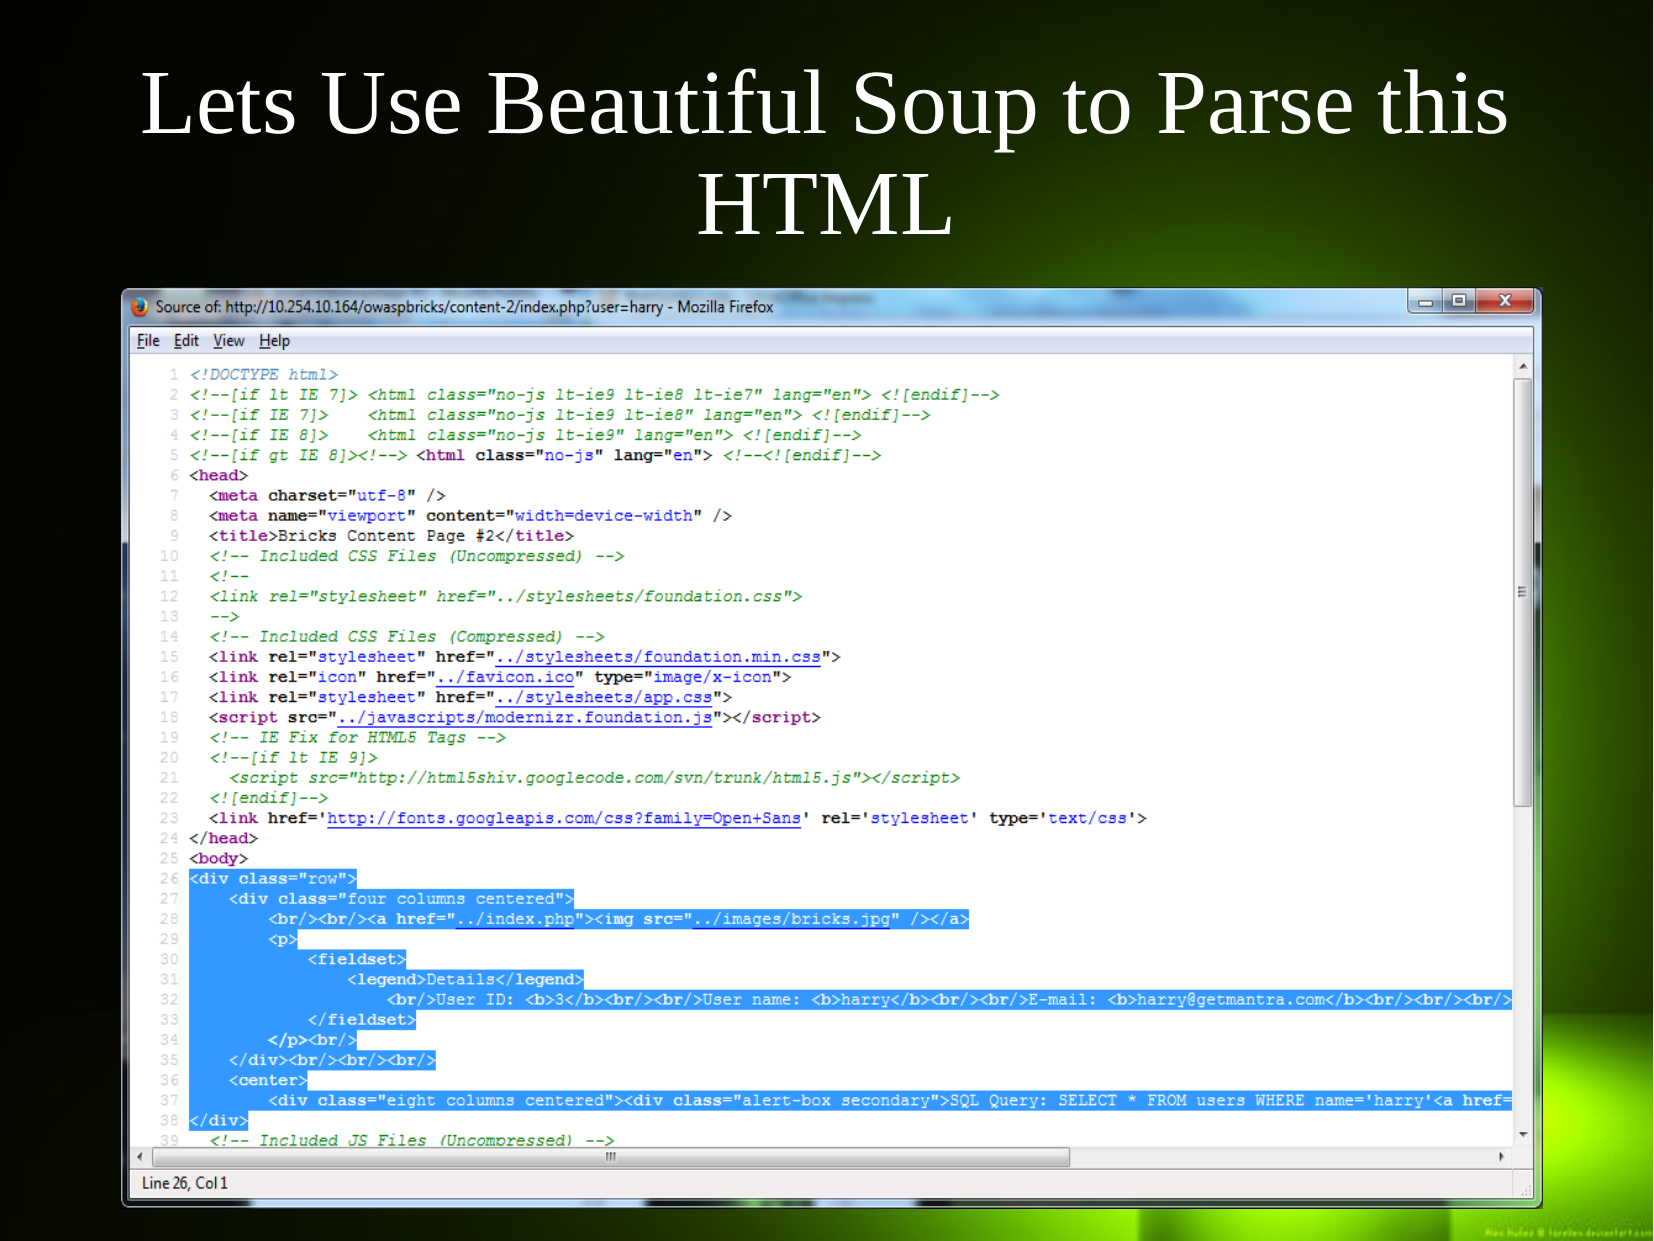

# Lets Use Beautiful Soup to Parse this HTML